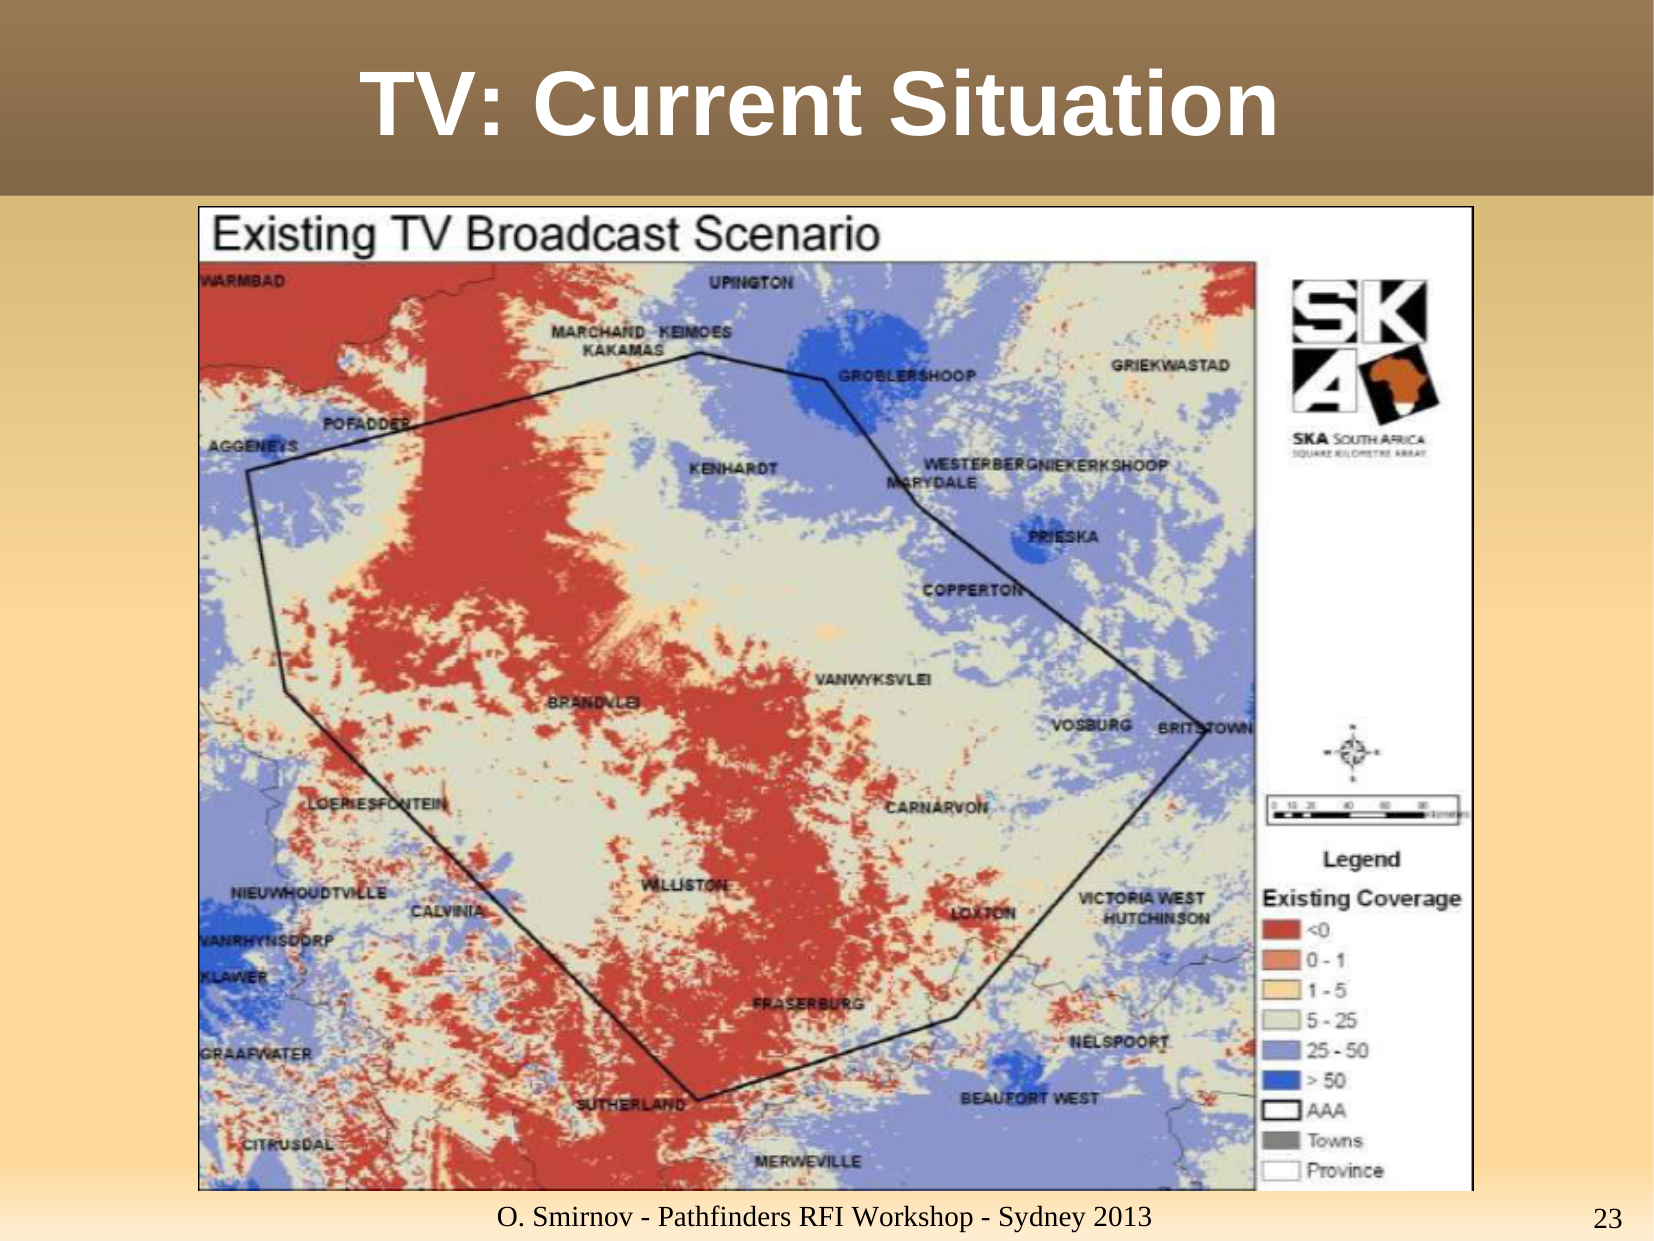

# TV: Current Situation
O. Smirnov - Pathfinders RFI Workshop - Sydney 2013
23